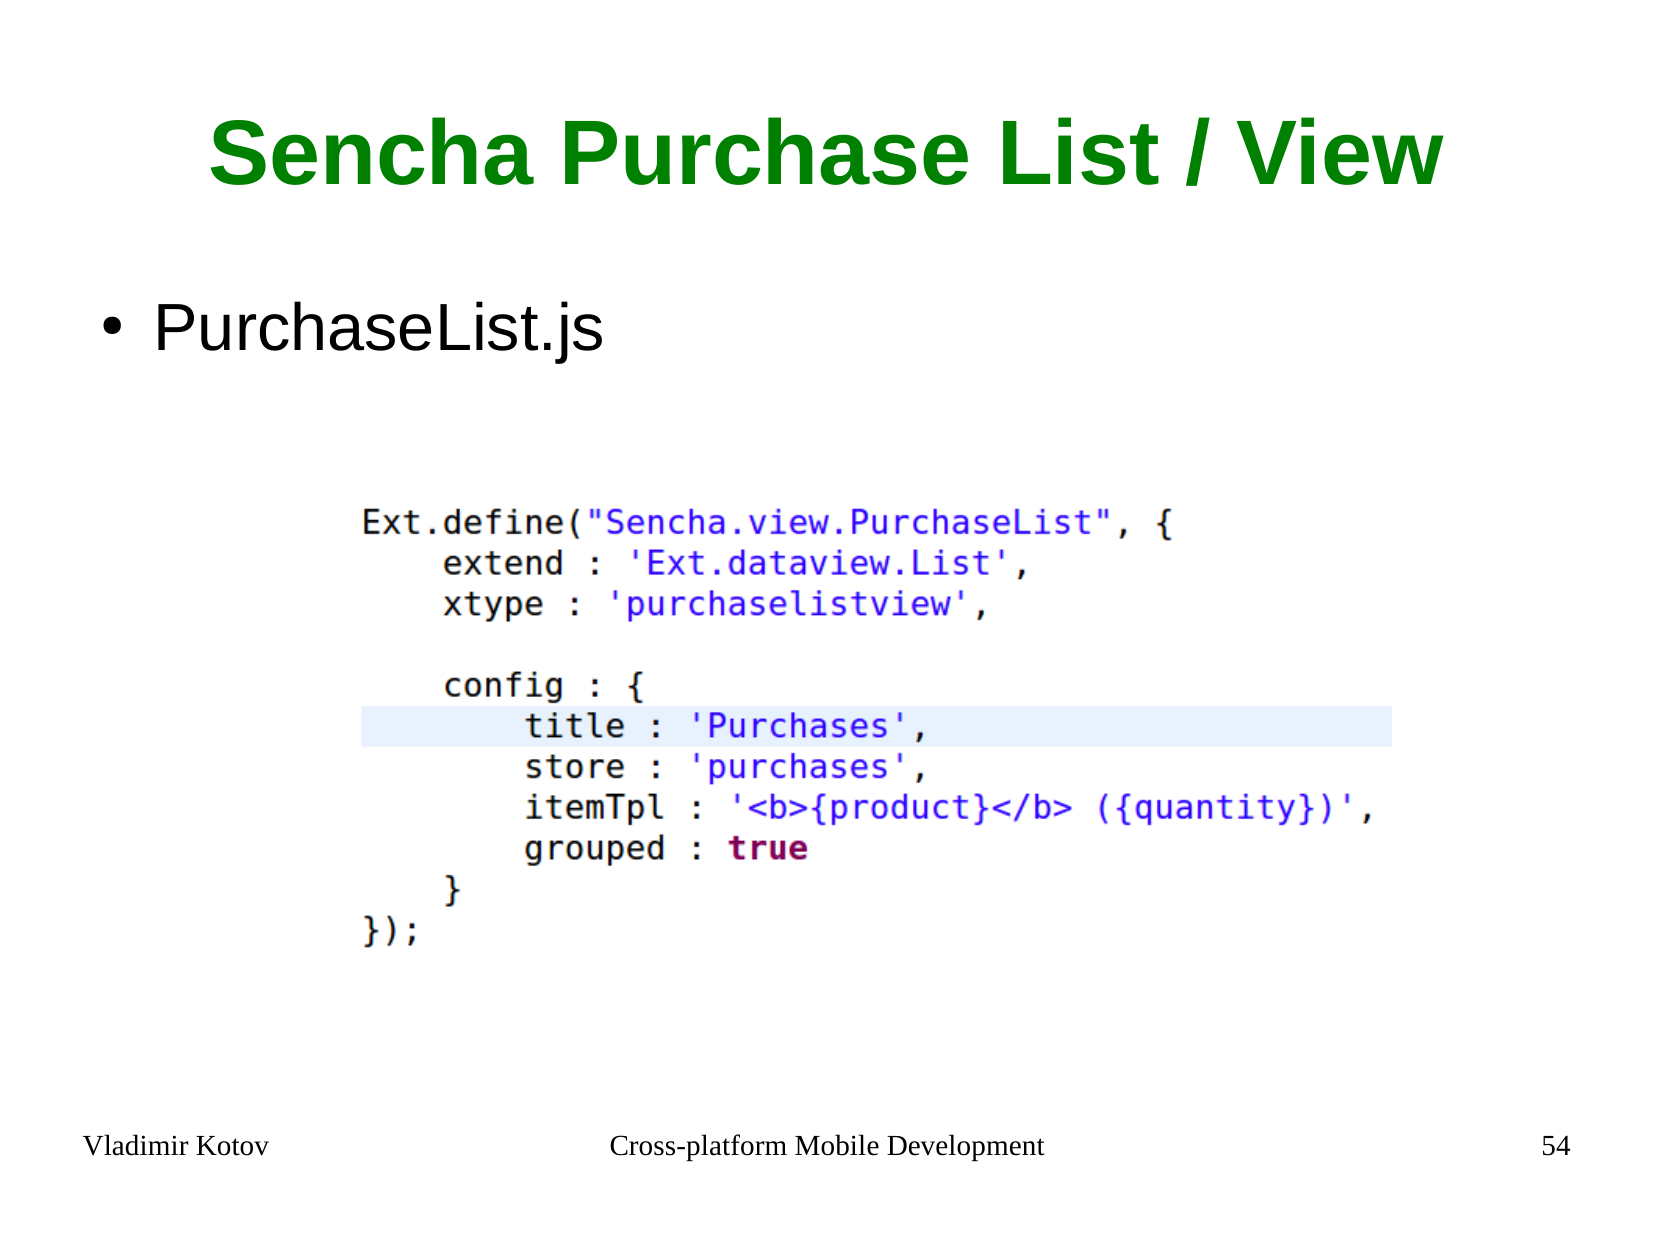

# Sencha Purchase List / View
PurchaseList.js
Vladimir Kotov
Cross-platform Mobile Development
54